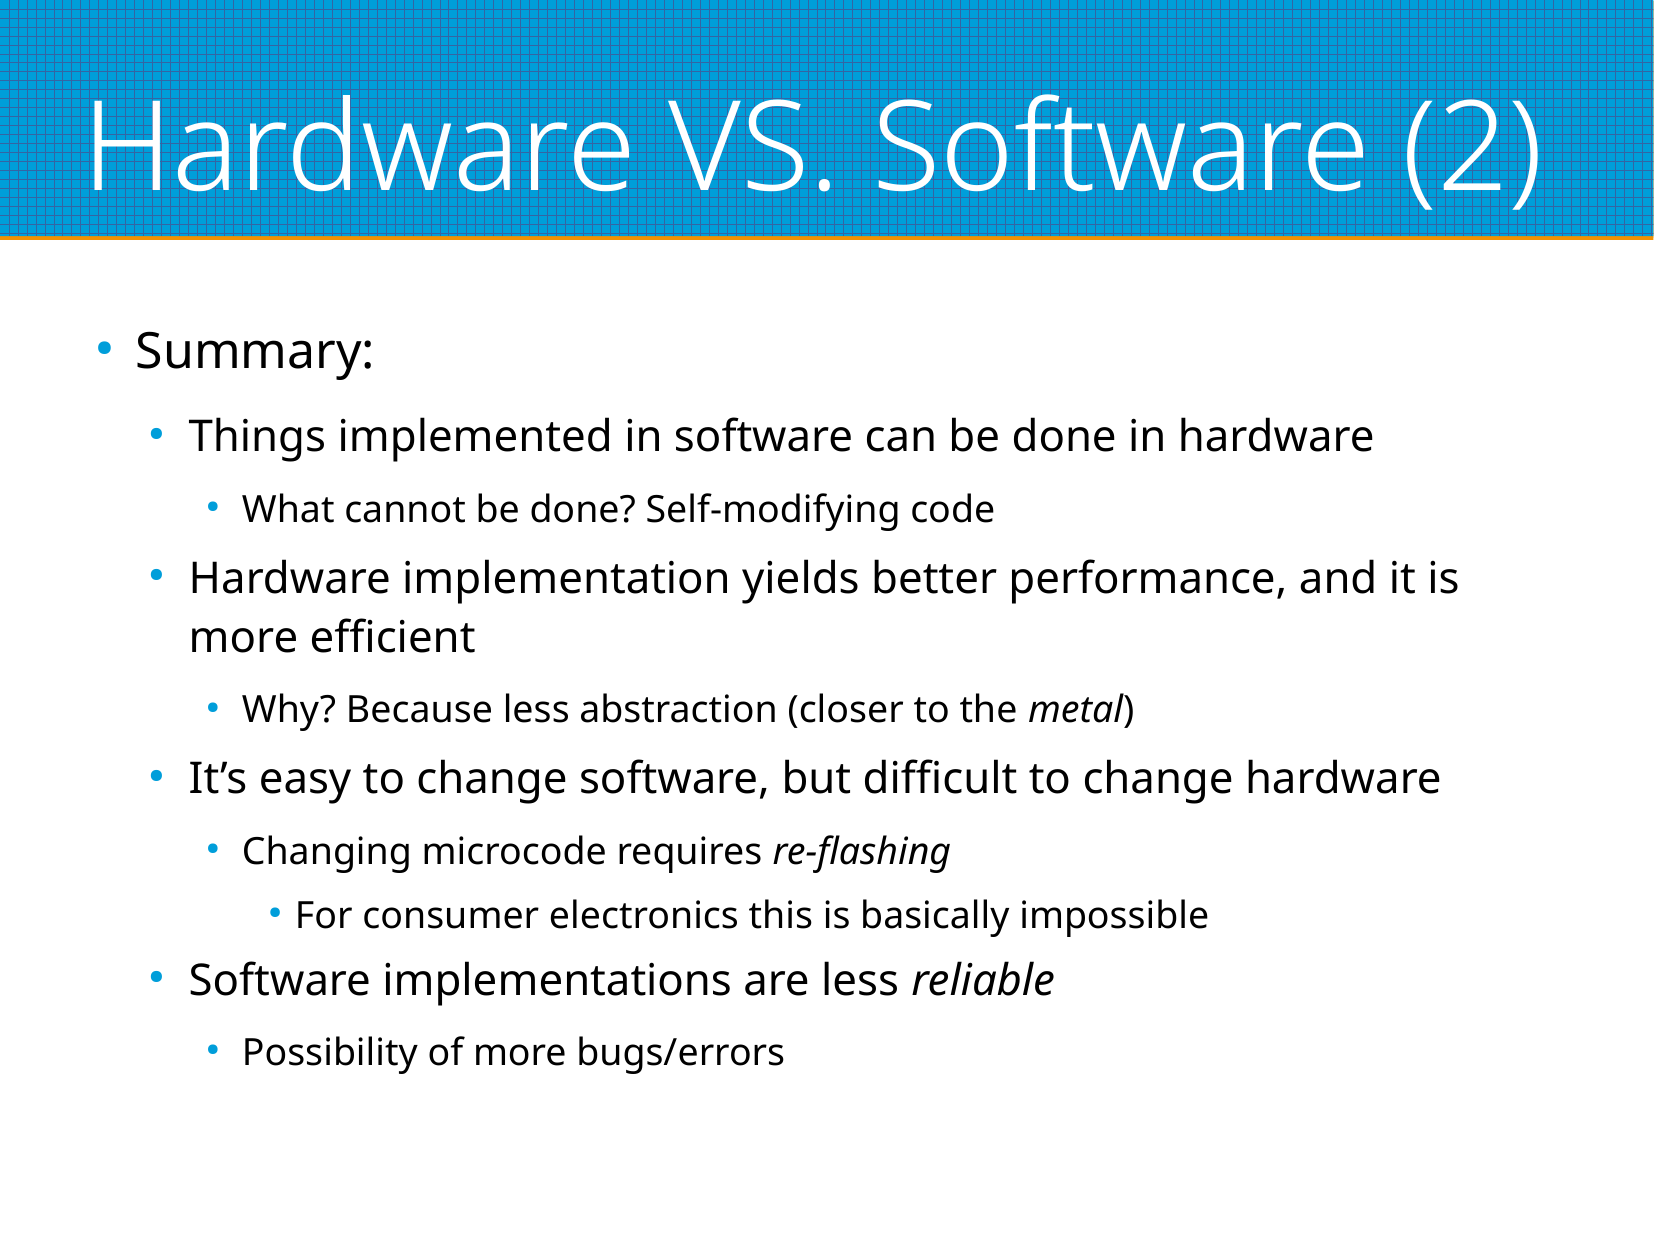

# Hardware VS. Software (2)
Summary:
Things implemented in software can be done in hardware
What cannot be done? Self-modifying code
Hardware implementation yields better performance, and it is more efficient
Why? Because less abstraction (closer to the metal)
It’s easy to change software, but difficult to change hardware
Changing microcode requires re-flashing
For consumer electronics this is basically impossible
Software implementations are less reliable
Possibility of more bugs/errors